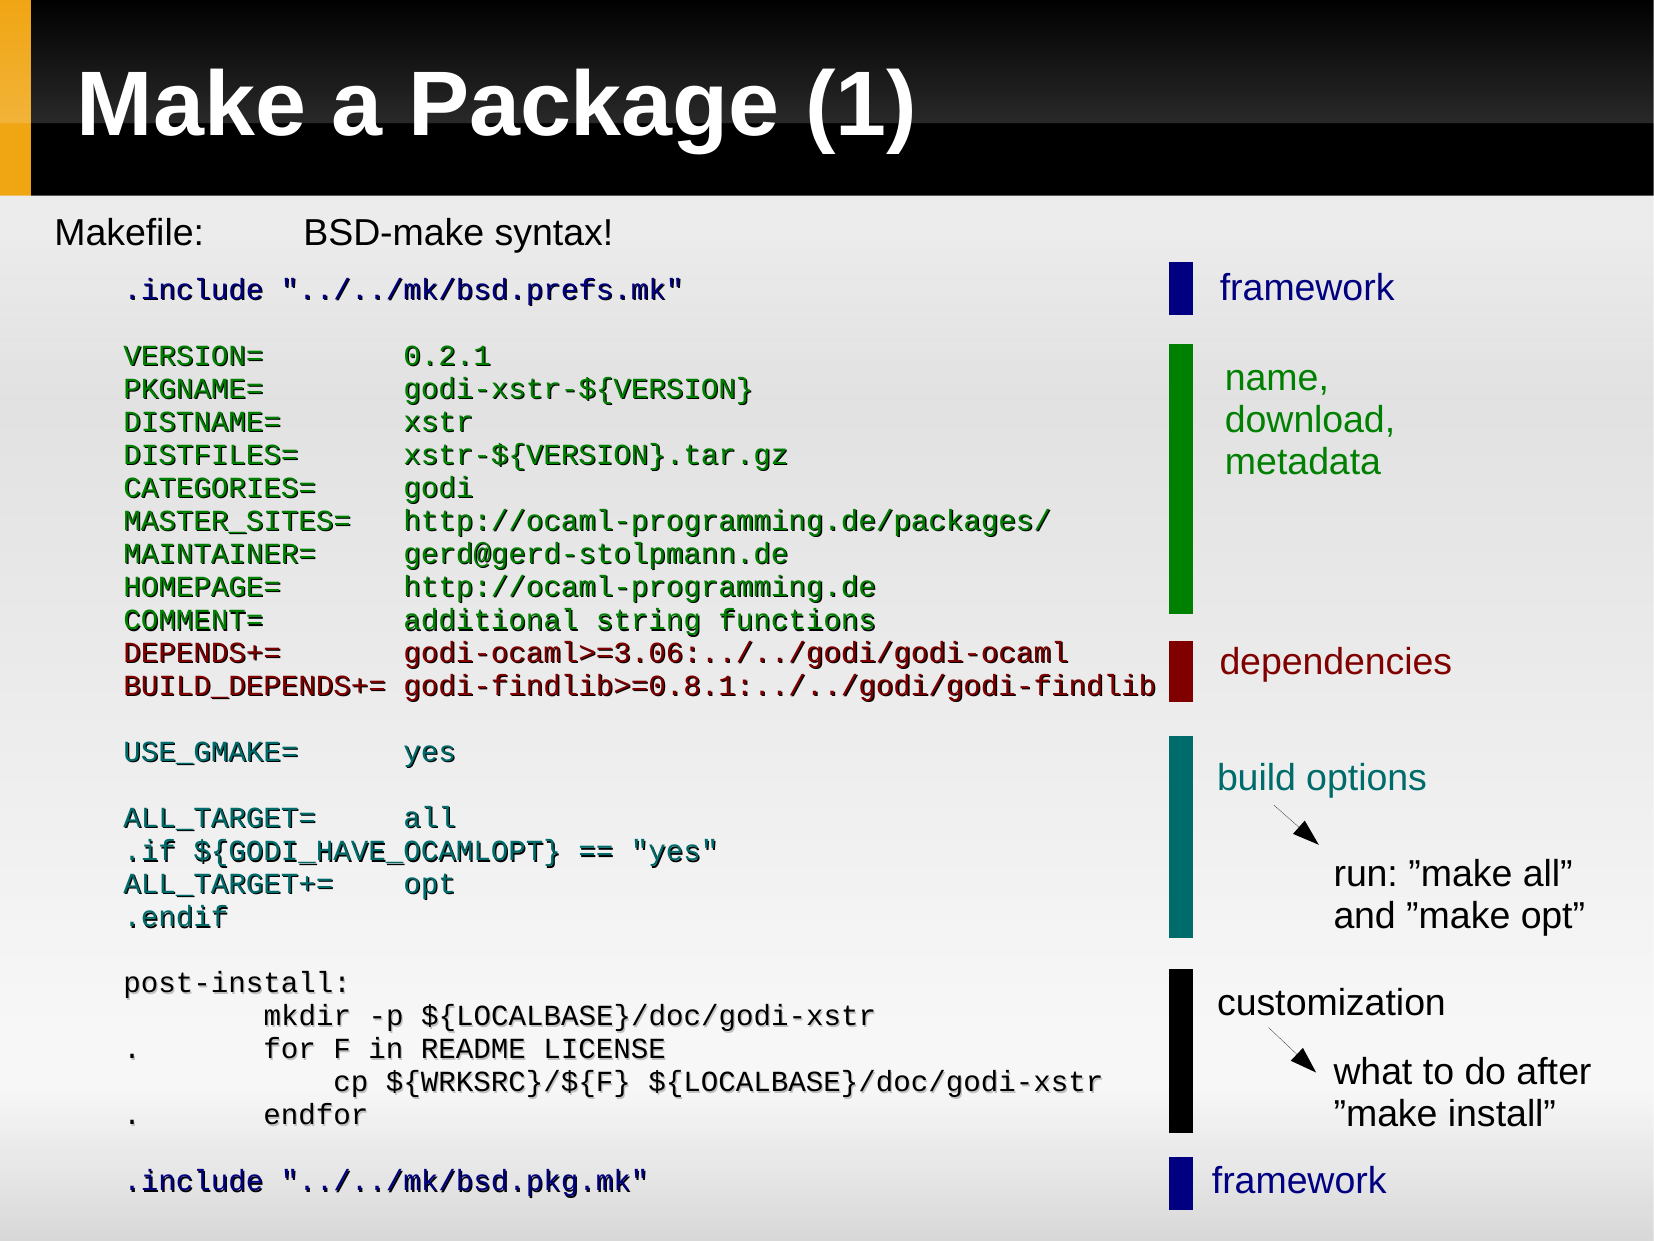

# Make a Package (1)
Makefile:
BSD-make syntax!
framework
.include "../../mk/bsd.prefs.mk"
VERSION= 0.2.1
PKGNAME= godi-xstr-${VERSION}
DISTNAME= xstr
DISTFILES= xstr-${VERSION}.tar.gz
CATEGORIES= godi
MASTER_SITES= http://ocaml-programming.de/packages/
MAINTAINER= gerd@gerd-stolpmann.de
HOMEPAGE= http://ocaml-programming.de
COMMENT= additional string functions
DEPENDS+= godi-ocaml>=3.06:../../godi/godi-ocaml
BUILD_DEPENDS+= godi-findlib>=0.8.1:../../godi/godi-findlib
USE_GMAKE= yes
ALL_TARGET= all
.if ${GODI_HAVE_OCAMLOPT} == "yes"
ALL_TARGET+= opt
.endif
post-install:
 mkdir -p ${LOCALBASE}/doc/godi-xstr
. for F in README LICENSE
 cp ${WRKSRC}/${F} ${LOCALBASE}/doc/godi-xstr
. endfor
.include "../../mk/bsd.pkg.mk"
name,
download,
metadata
dependencies
build options
run: ”make all”
and ”make opt”
customization
what to do after
”make install”
framework